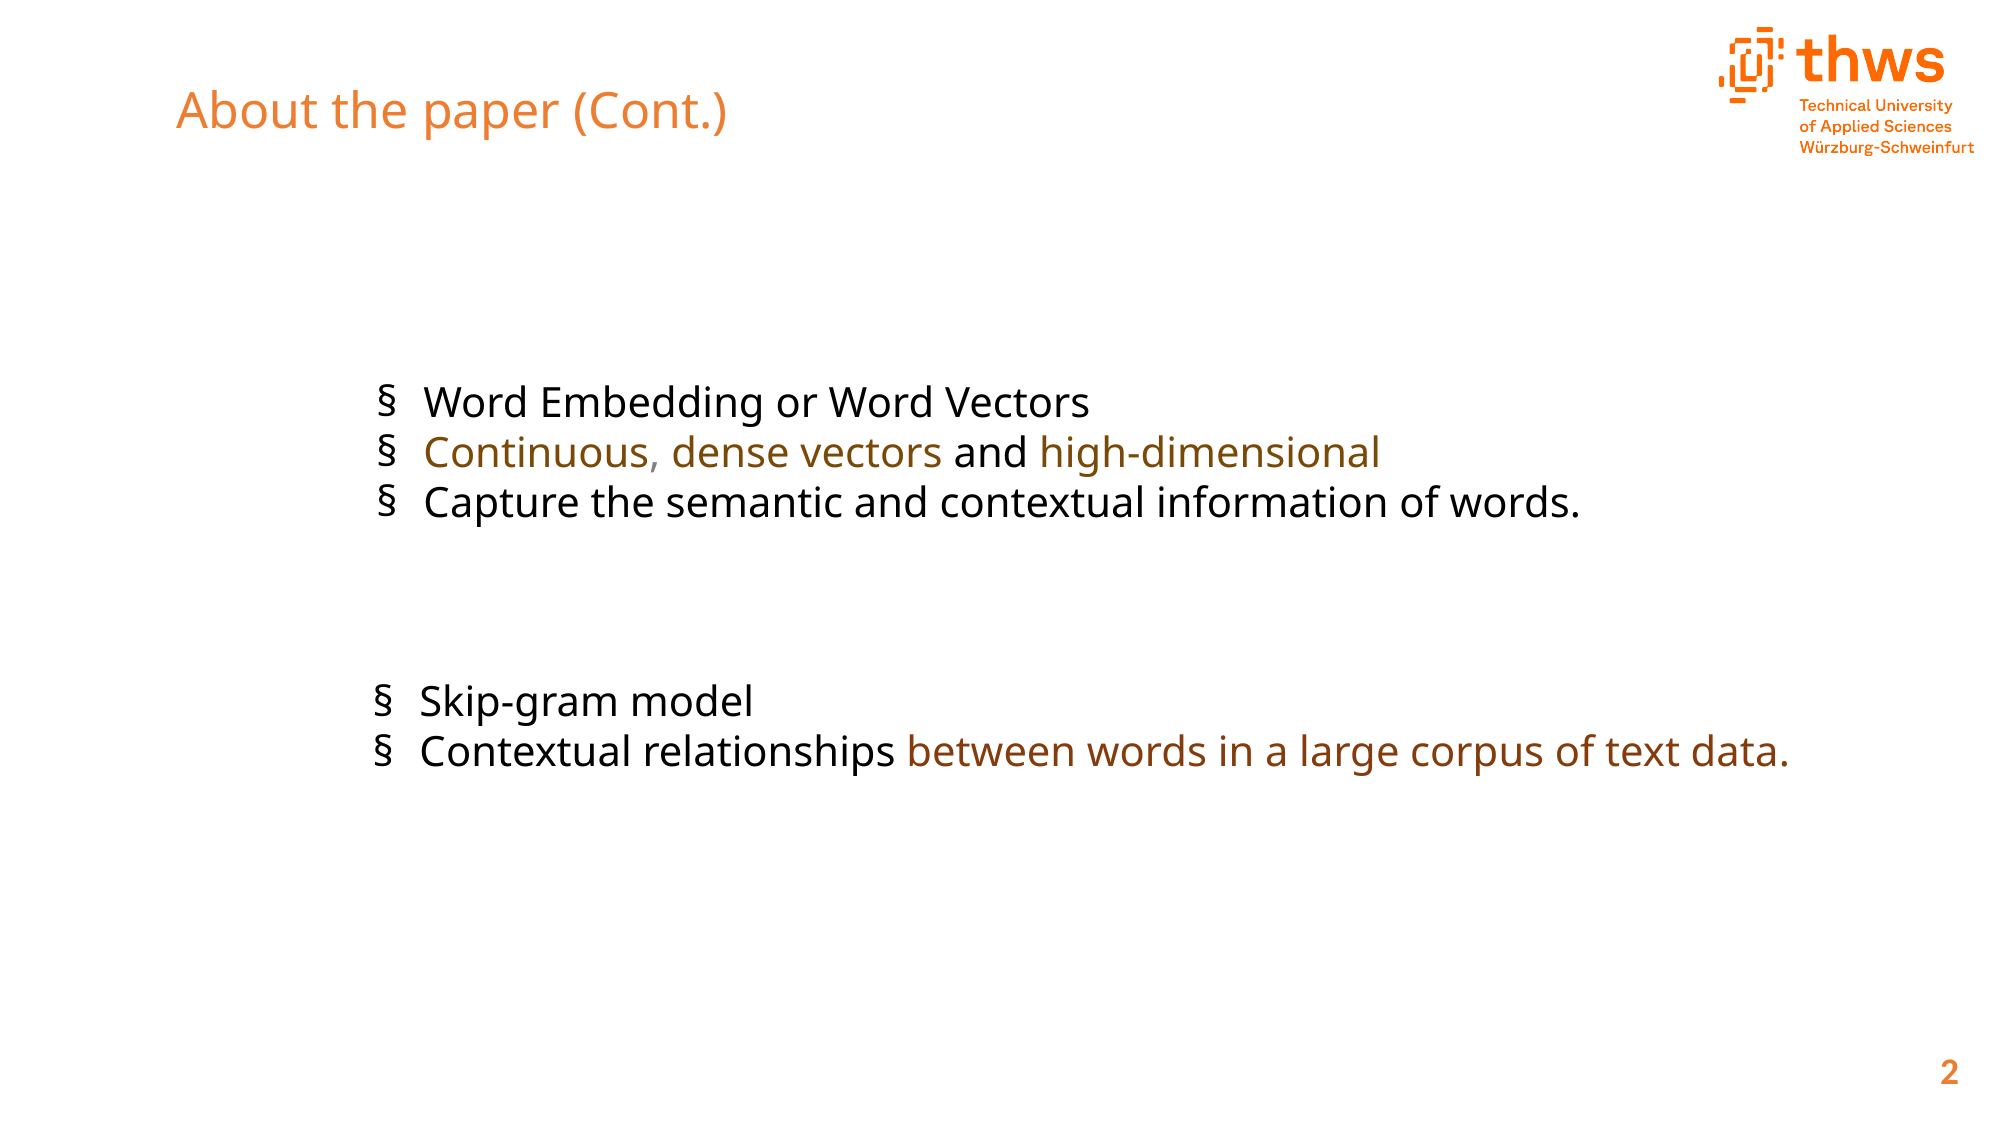

About the paper (Cont.)
Word Embedding or Word Vectors
Continuous, dense vectors and high-dimensional
Capture the semantic and contextual information of words.
Skip-gram model
Contextual relationships between words in a large corpus of text data.
2